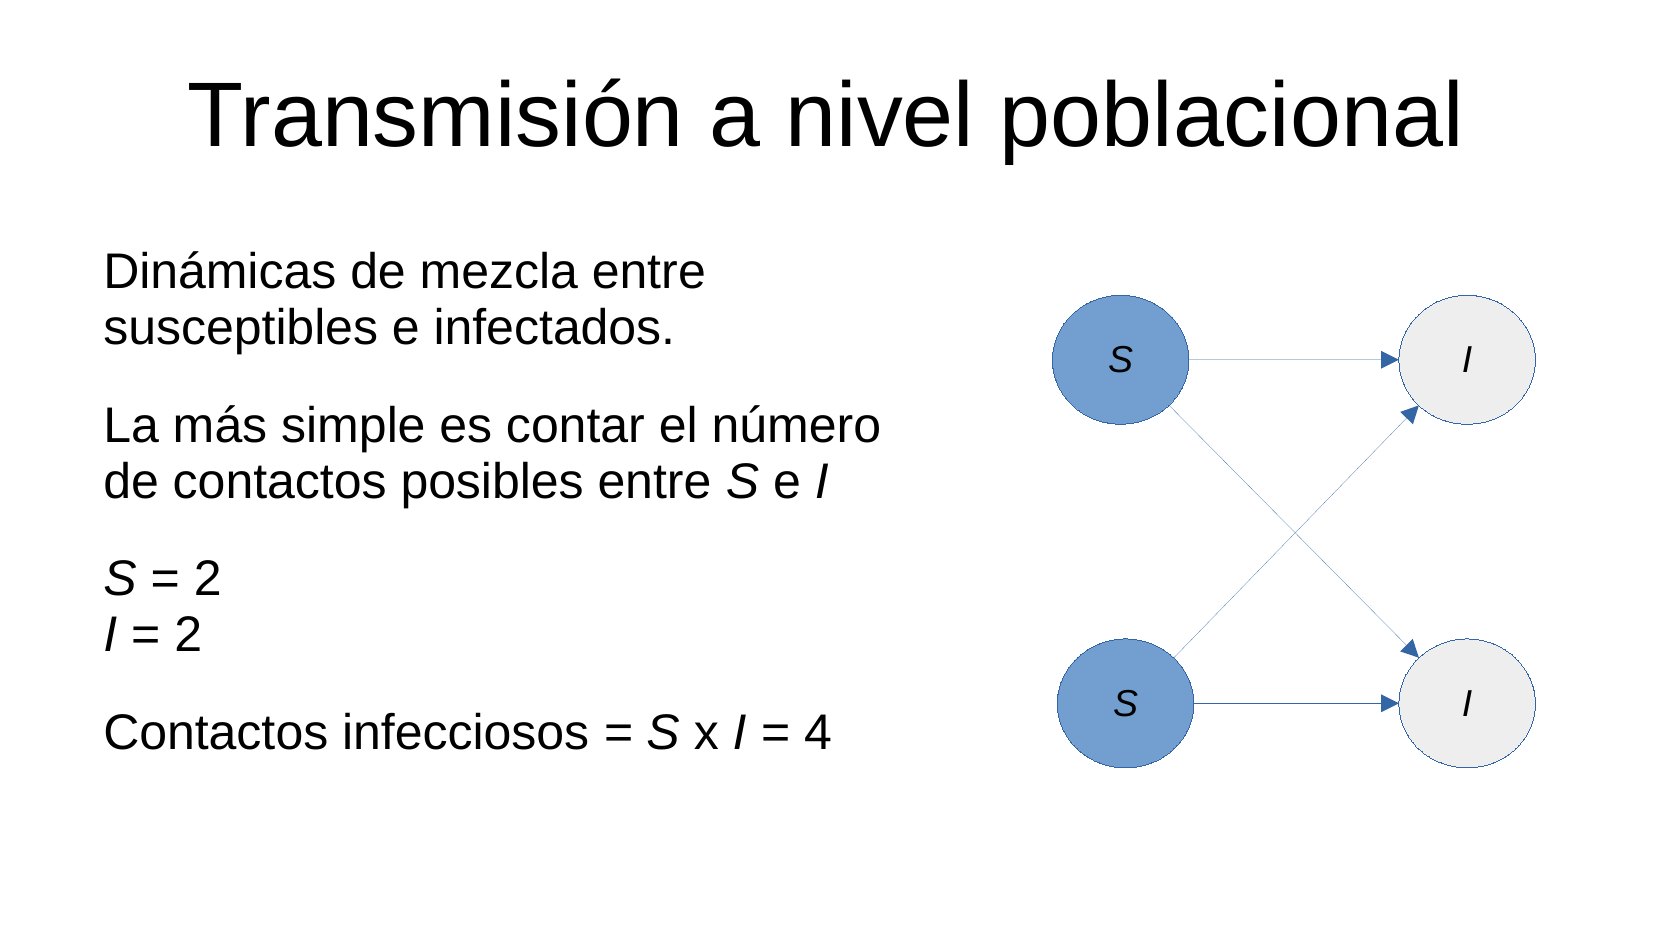

# Transmisión a nivel poblacional
Dinámicas de mezcla entre susceptibles e infectados.
La más simple es contar el número de contactos posibles entre S e I
S = 2
I = 2
Contactos infecciosos = S x I = 4
S
I
S
I